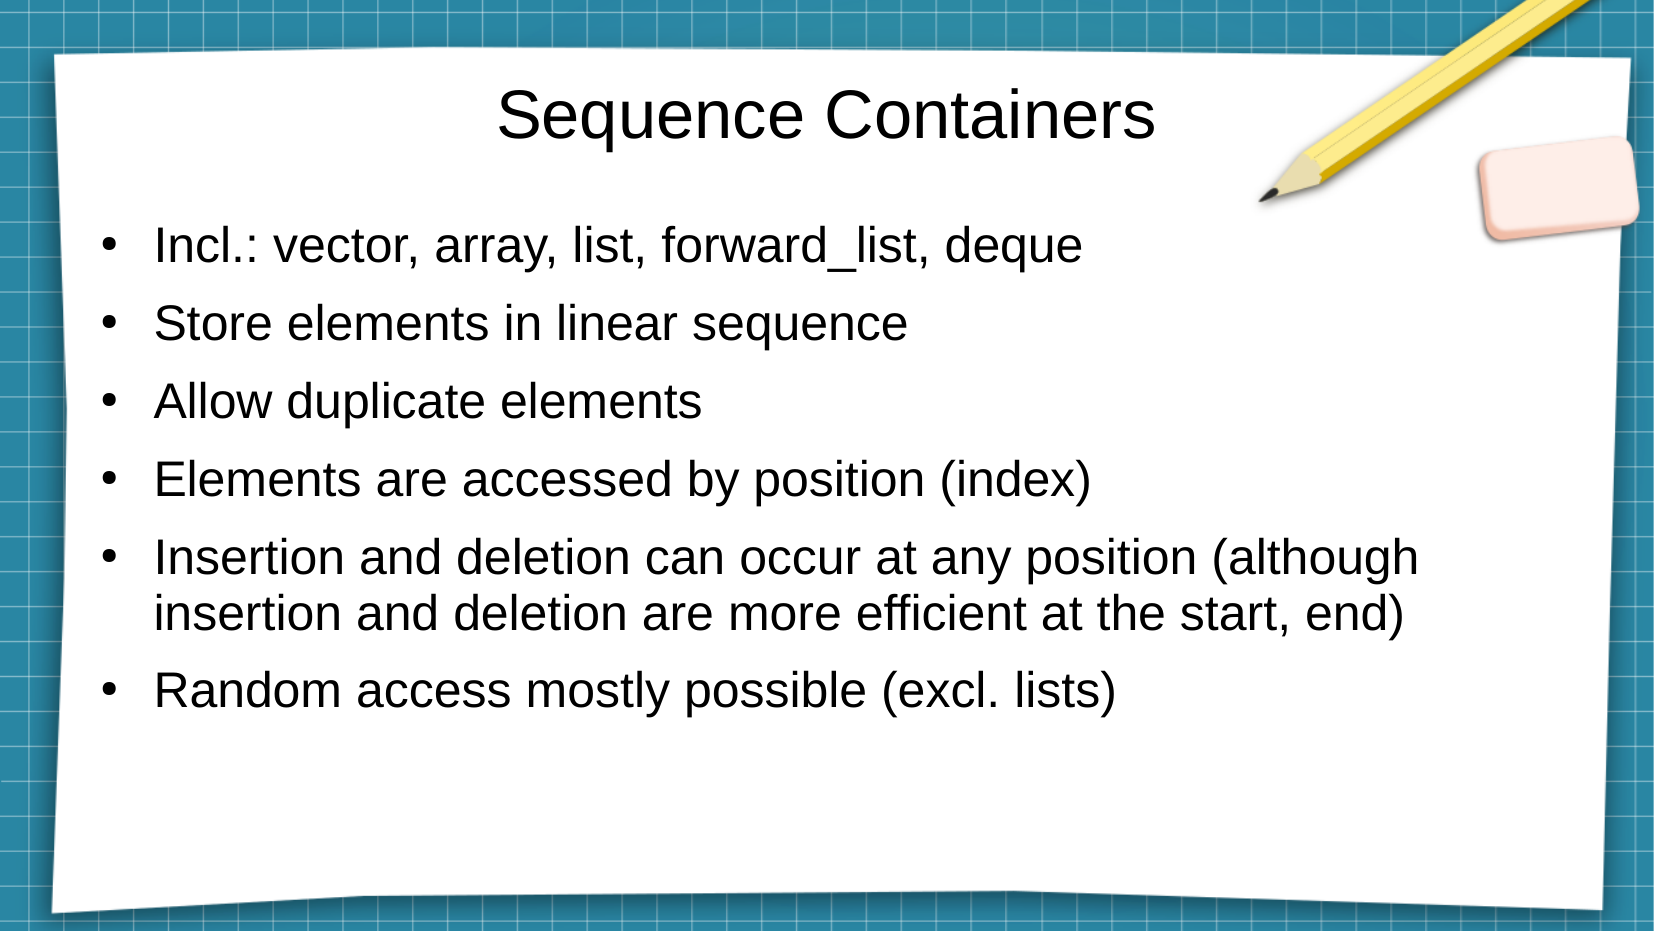

# Sequence Containers
Incl.: vector, array, list, forward_list, deque
Store elements in linear sequence
Allow duplicate elements
Elements are accessed by position (index)
Insertion and deletion can occur at any position (although insertion and deletion are more efficient at the start, end)
Random access mostly possible (excl. lists)